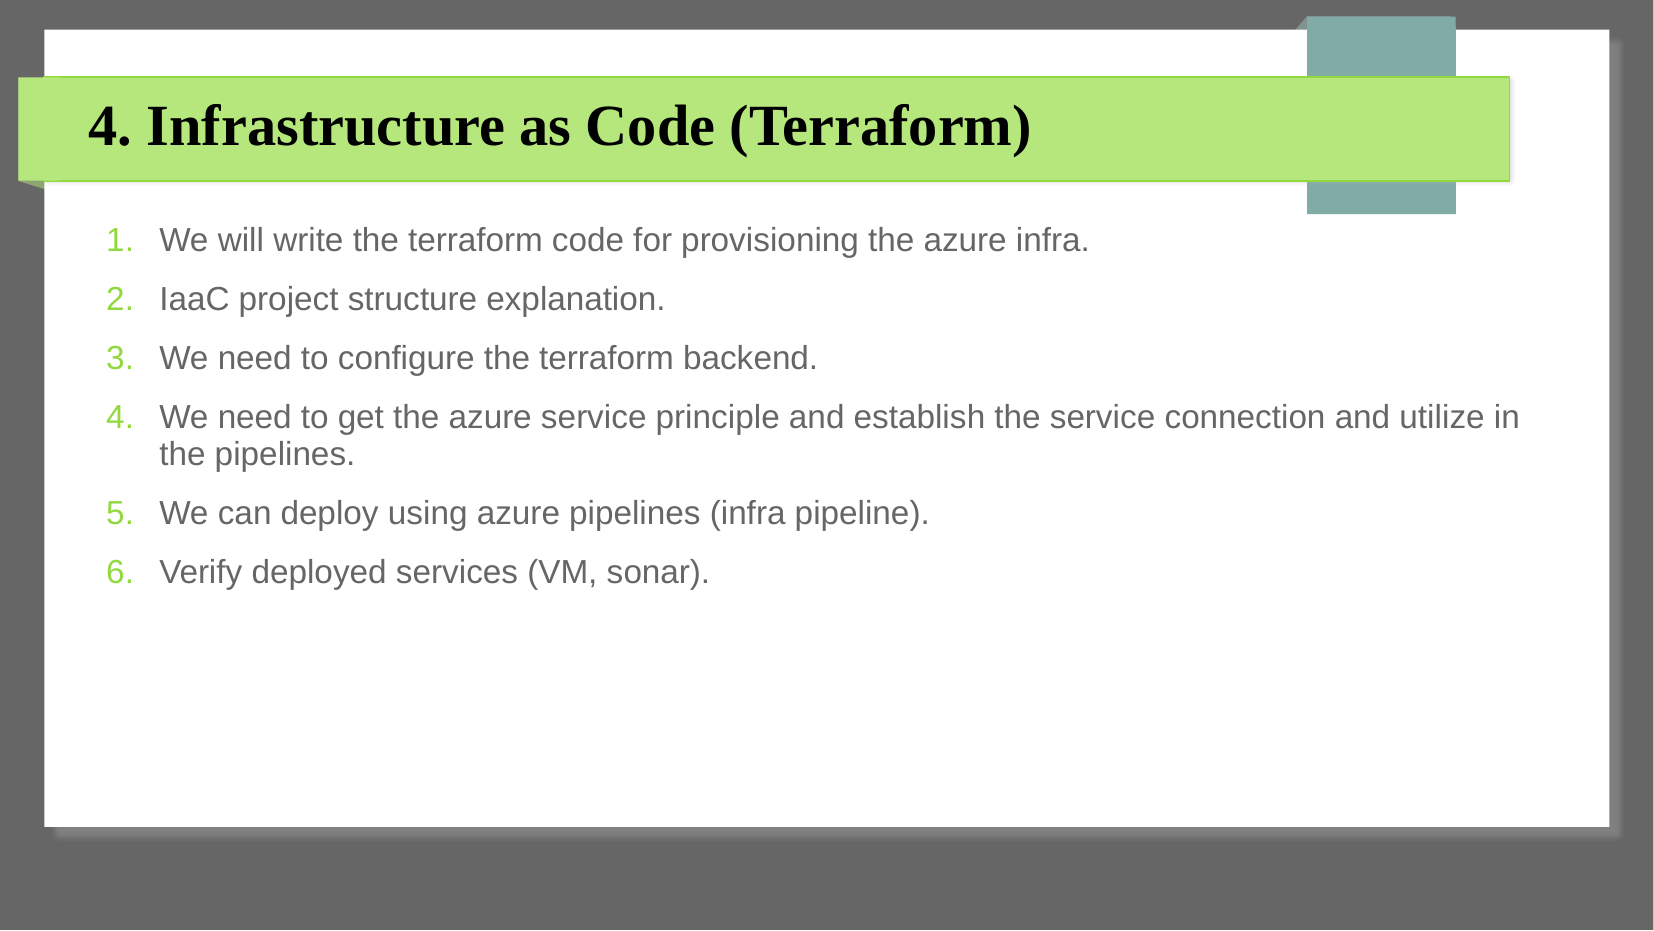

# 4. Infrastructure as Code (Terraform)
We will write the terraform code for provisioning the azure infra.
IaaC project structure explanation.
We need to configure the terraform backend.
We need to get the azure service principle and establish the service connection and utilize in the pipelines.
We can deploy using azure pipelines (infra pipeline).
Verify deployed services (VM, sonar).